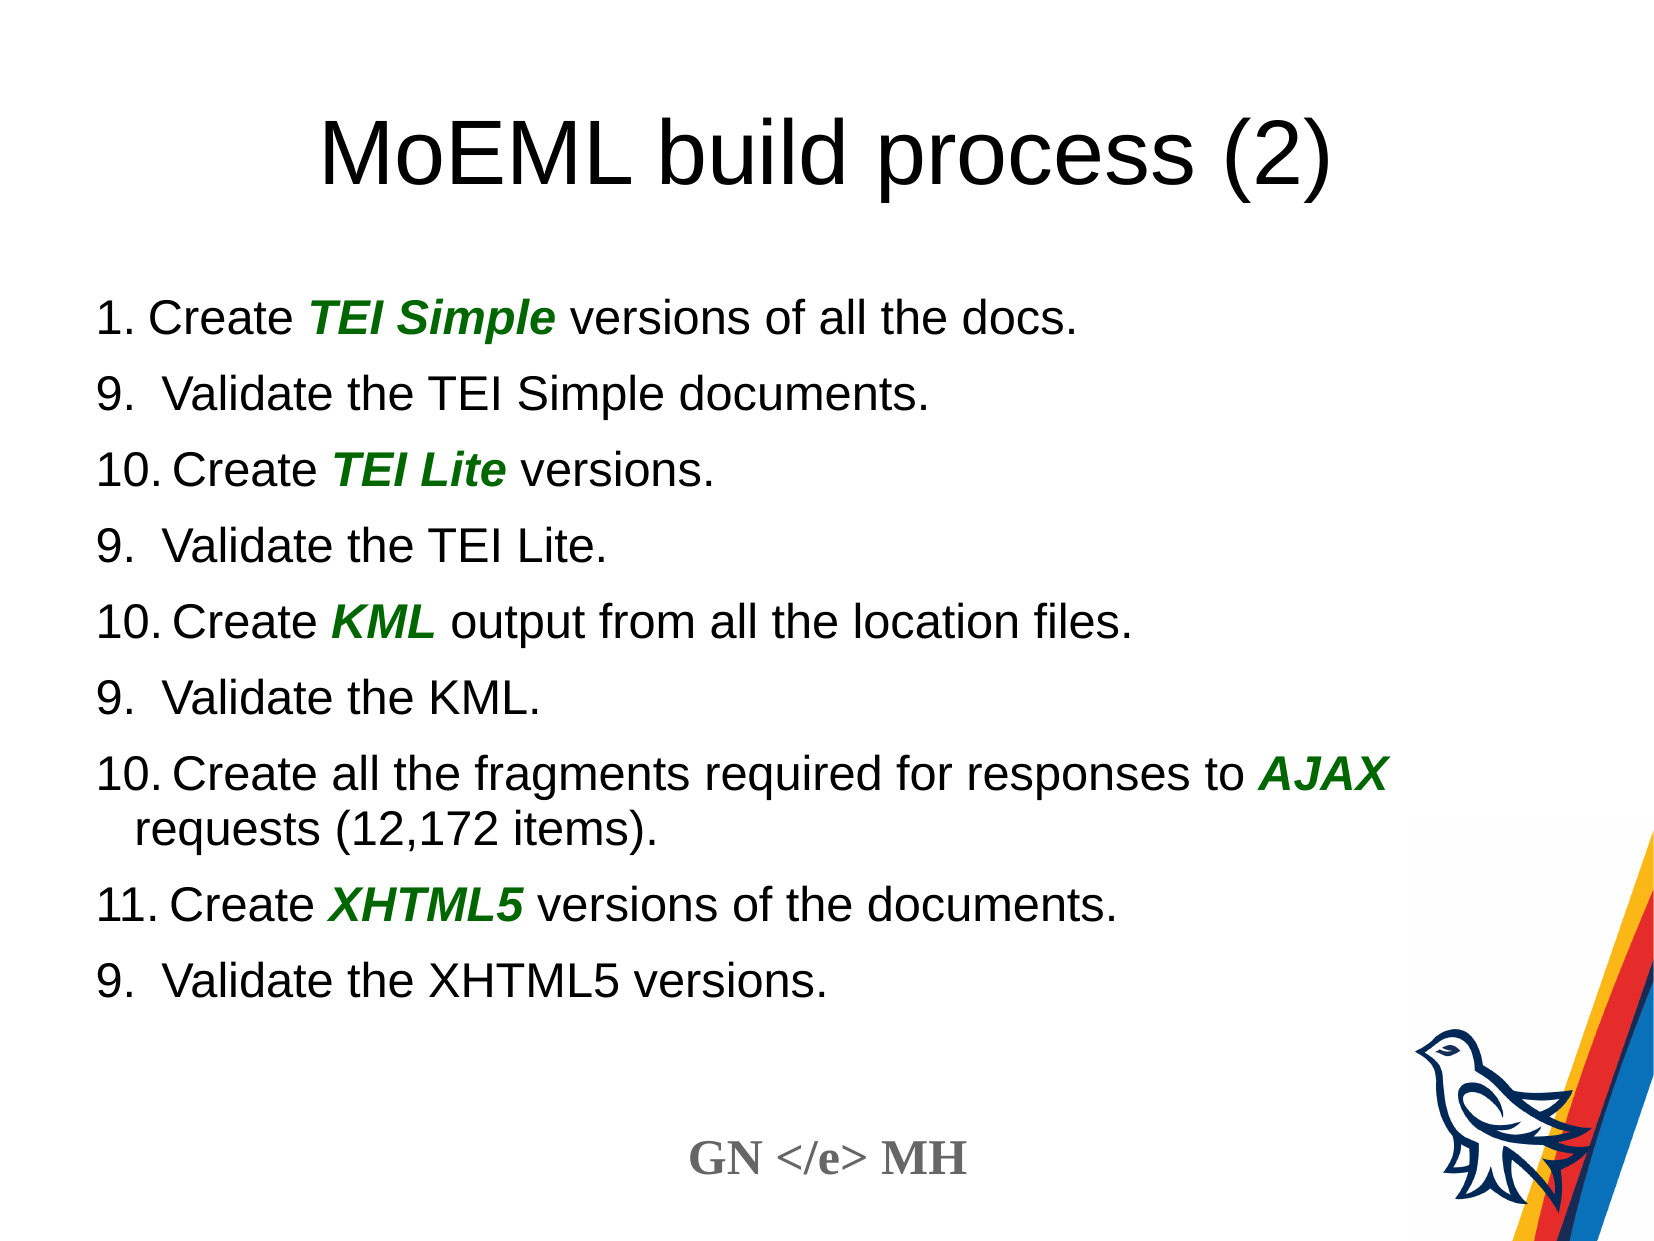

# MoEML build process (2)
 Create TEI Simple versions of all the docs.
 Validate the TEI Simple documents.
 Create TEI Lite versions.
 Validate the TEI Lite.
 Create KML output from all the location files.
 Validate the KML.
 Create all the fragments required for responses to AJAX requests (12,172 items).
 Create XHTML5 versions of the documents.
 Validate the XHTML5 versions.